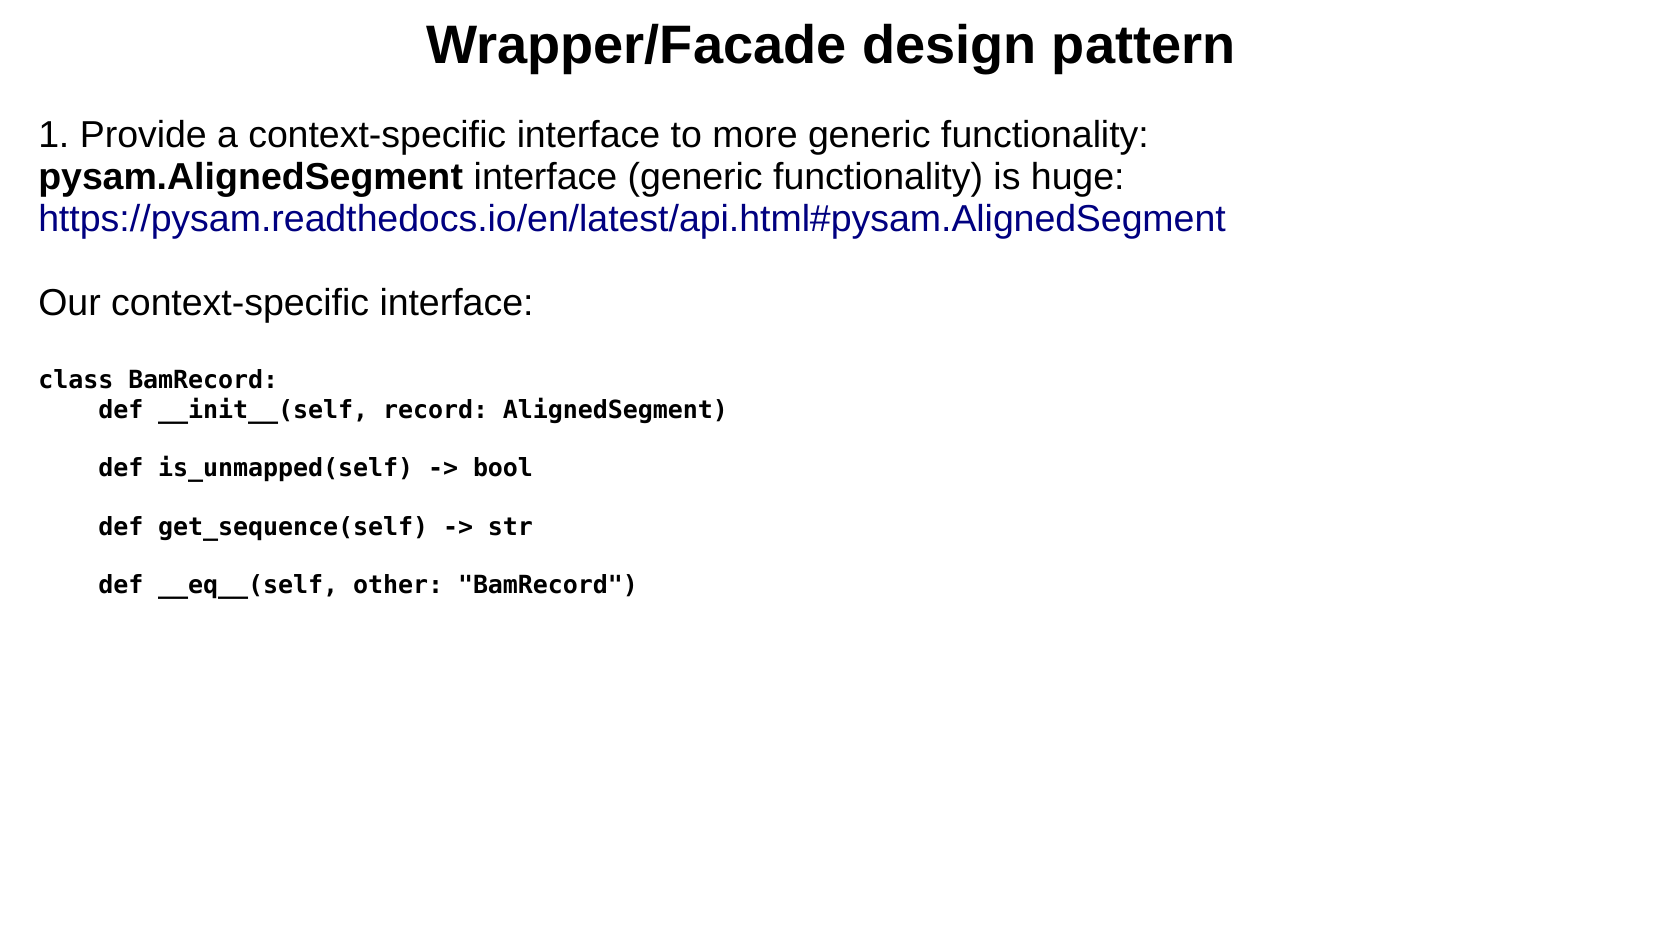

Wrapper/Facade design pattern
1. Provide a context-specific interface to more generic functionality:
pysam.AlignedSegment interface (generic functionality) is huge: https://pysam.readthedocs.io/en/latest/api.html#pysam.AlignedSegment
Our context-specific interface:
class BamRecord:
 def __init__(self, record: AlignedSegment)
 def is_unmapped(self) -> bool
 def get_sequence(self) -> str
 def __eq__(self, other: "BamRecord")